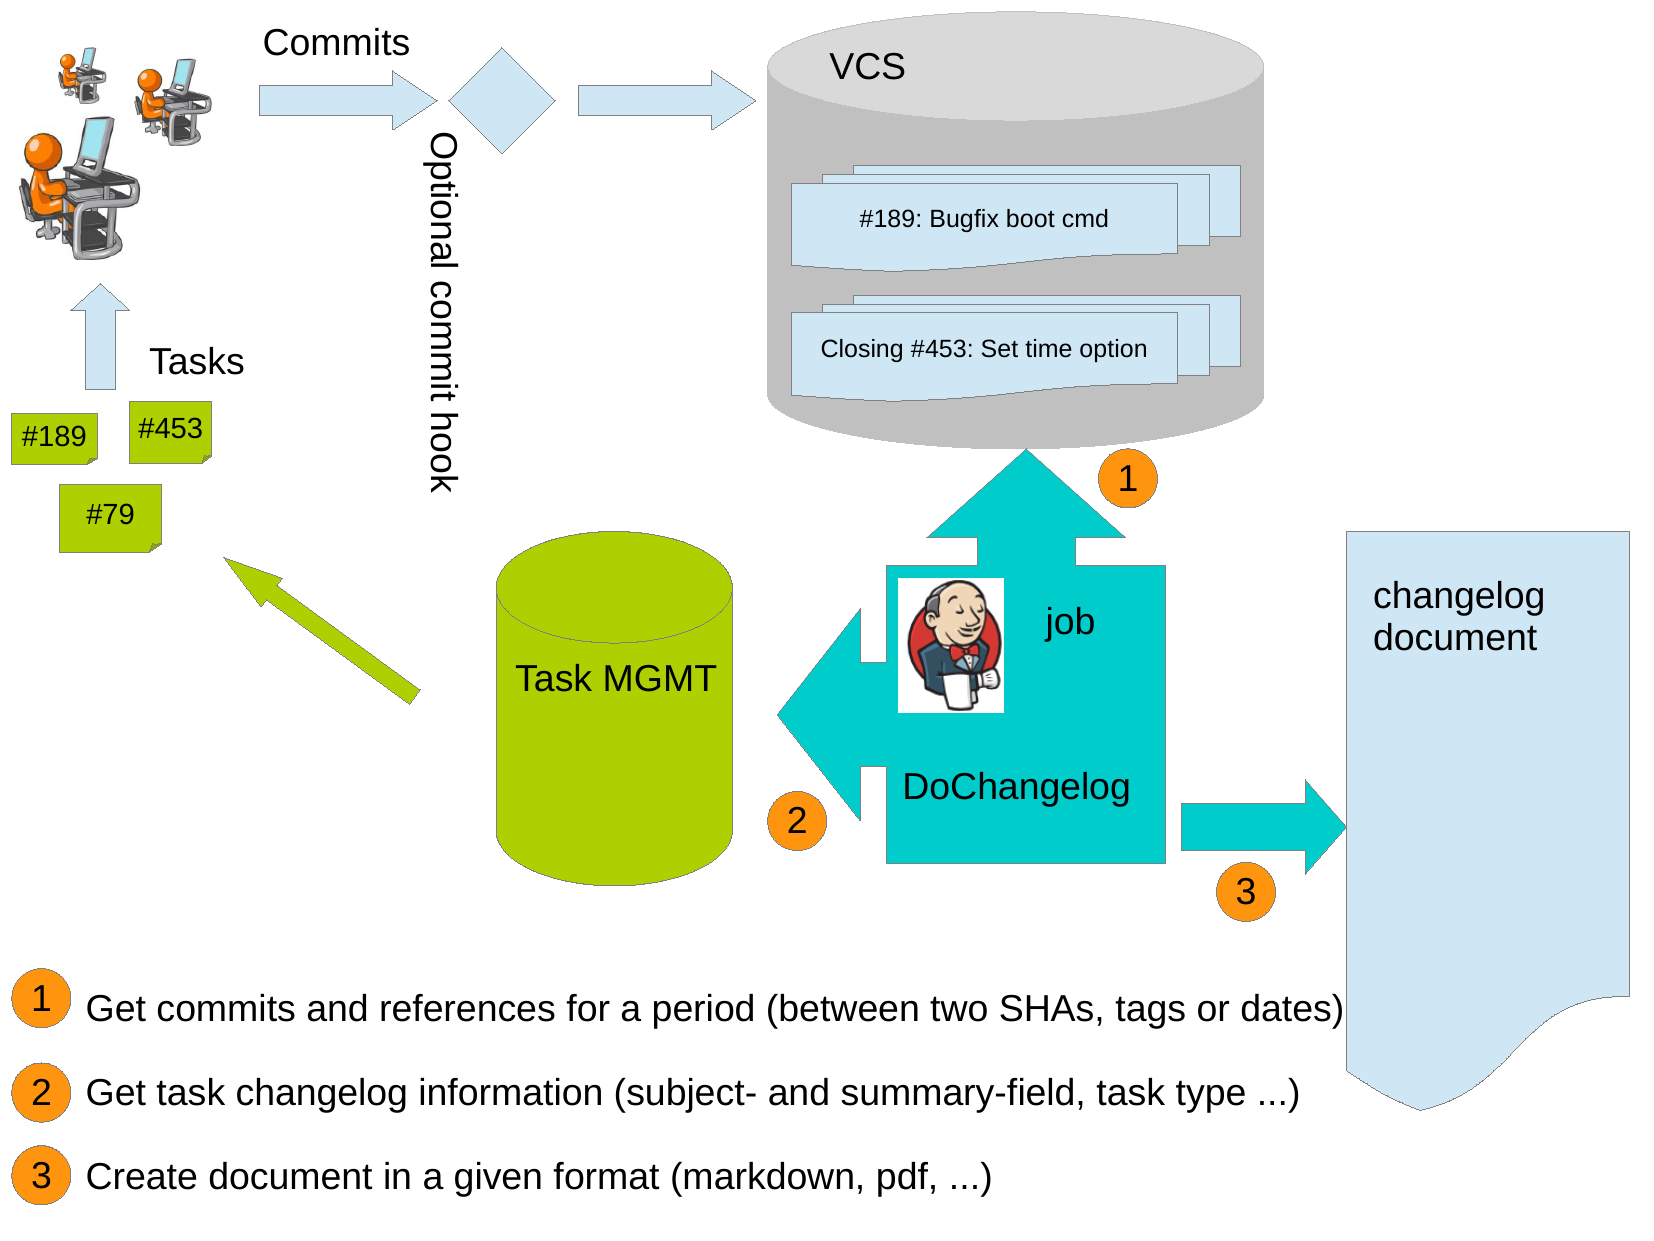

Commits
VCS
#189: Bugfix boot cmd
Optional commit hook
Closing #453: Set time option
Tasks
#453
#189
1
#79
changelog
document
job
Task MGMT
DoChangelog
2
3
1
Get commits and references for a period (between two SHAs, tags or dates)
Get task changelog information (subject- and summary-field, task type ...)
Create document in a given format (markdown, pdf, ...)
2
3